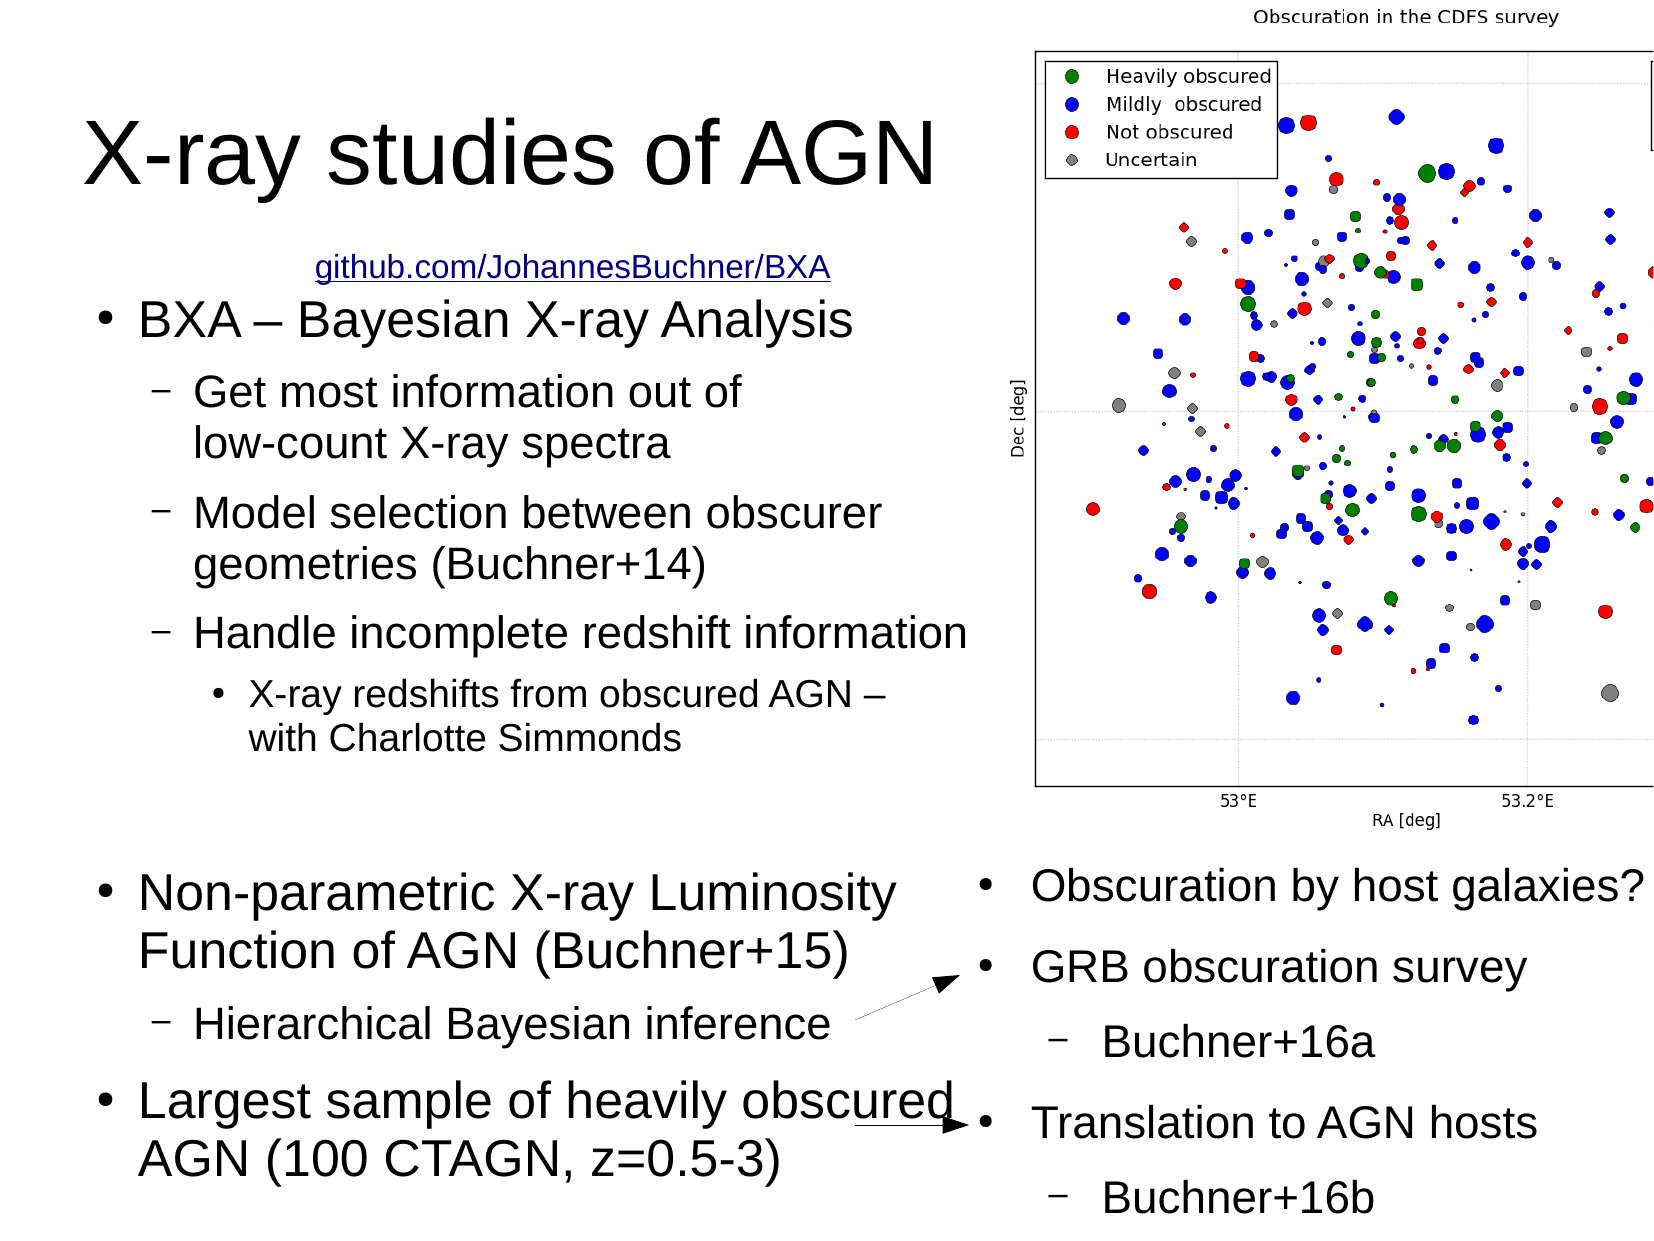

# X-ray studies of AGN
github.com/JohannesBuchner/BXA
BXA – Bayesian X-ray Analysis
Get most information out of
low-count X-ray spectra
Model selection between obscurer geometries (Buchner+14)
Handle incomplete redshift information
X-ray redshifts from obscured AGN –
with Charlotte Simmonds
Non-parametric X-ray Luminosity Function of AGN (Buchner+15)
Hierarchical Bayesian inference
Largest sample of heavily obscured AGN (100 CTAGN, z=0.5-3)
Obscuration by host galaxies?
GRB obscuration survey
Buchner+16a
Translation to AGN hosts
Buchner+16b